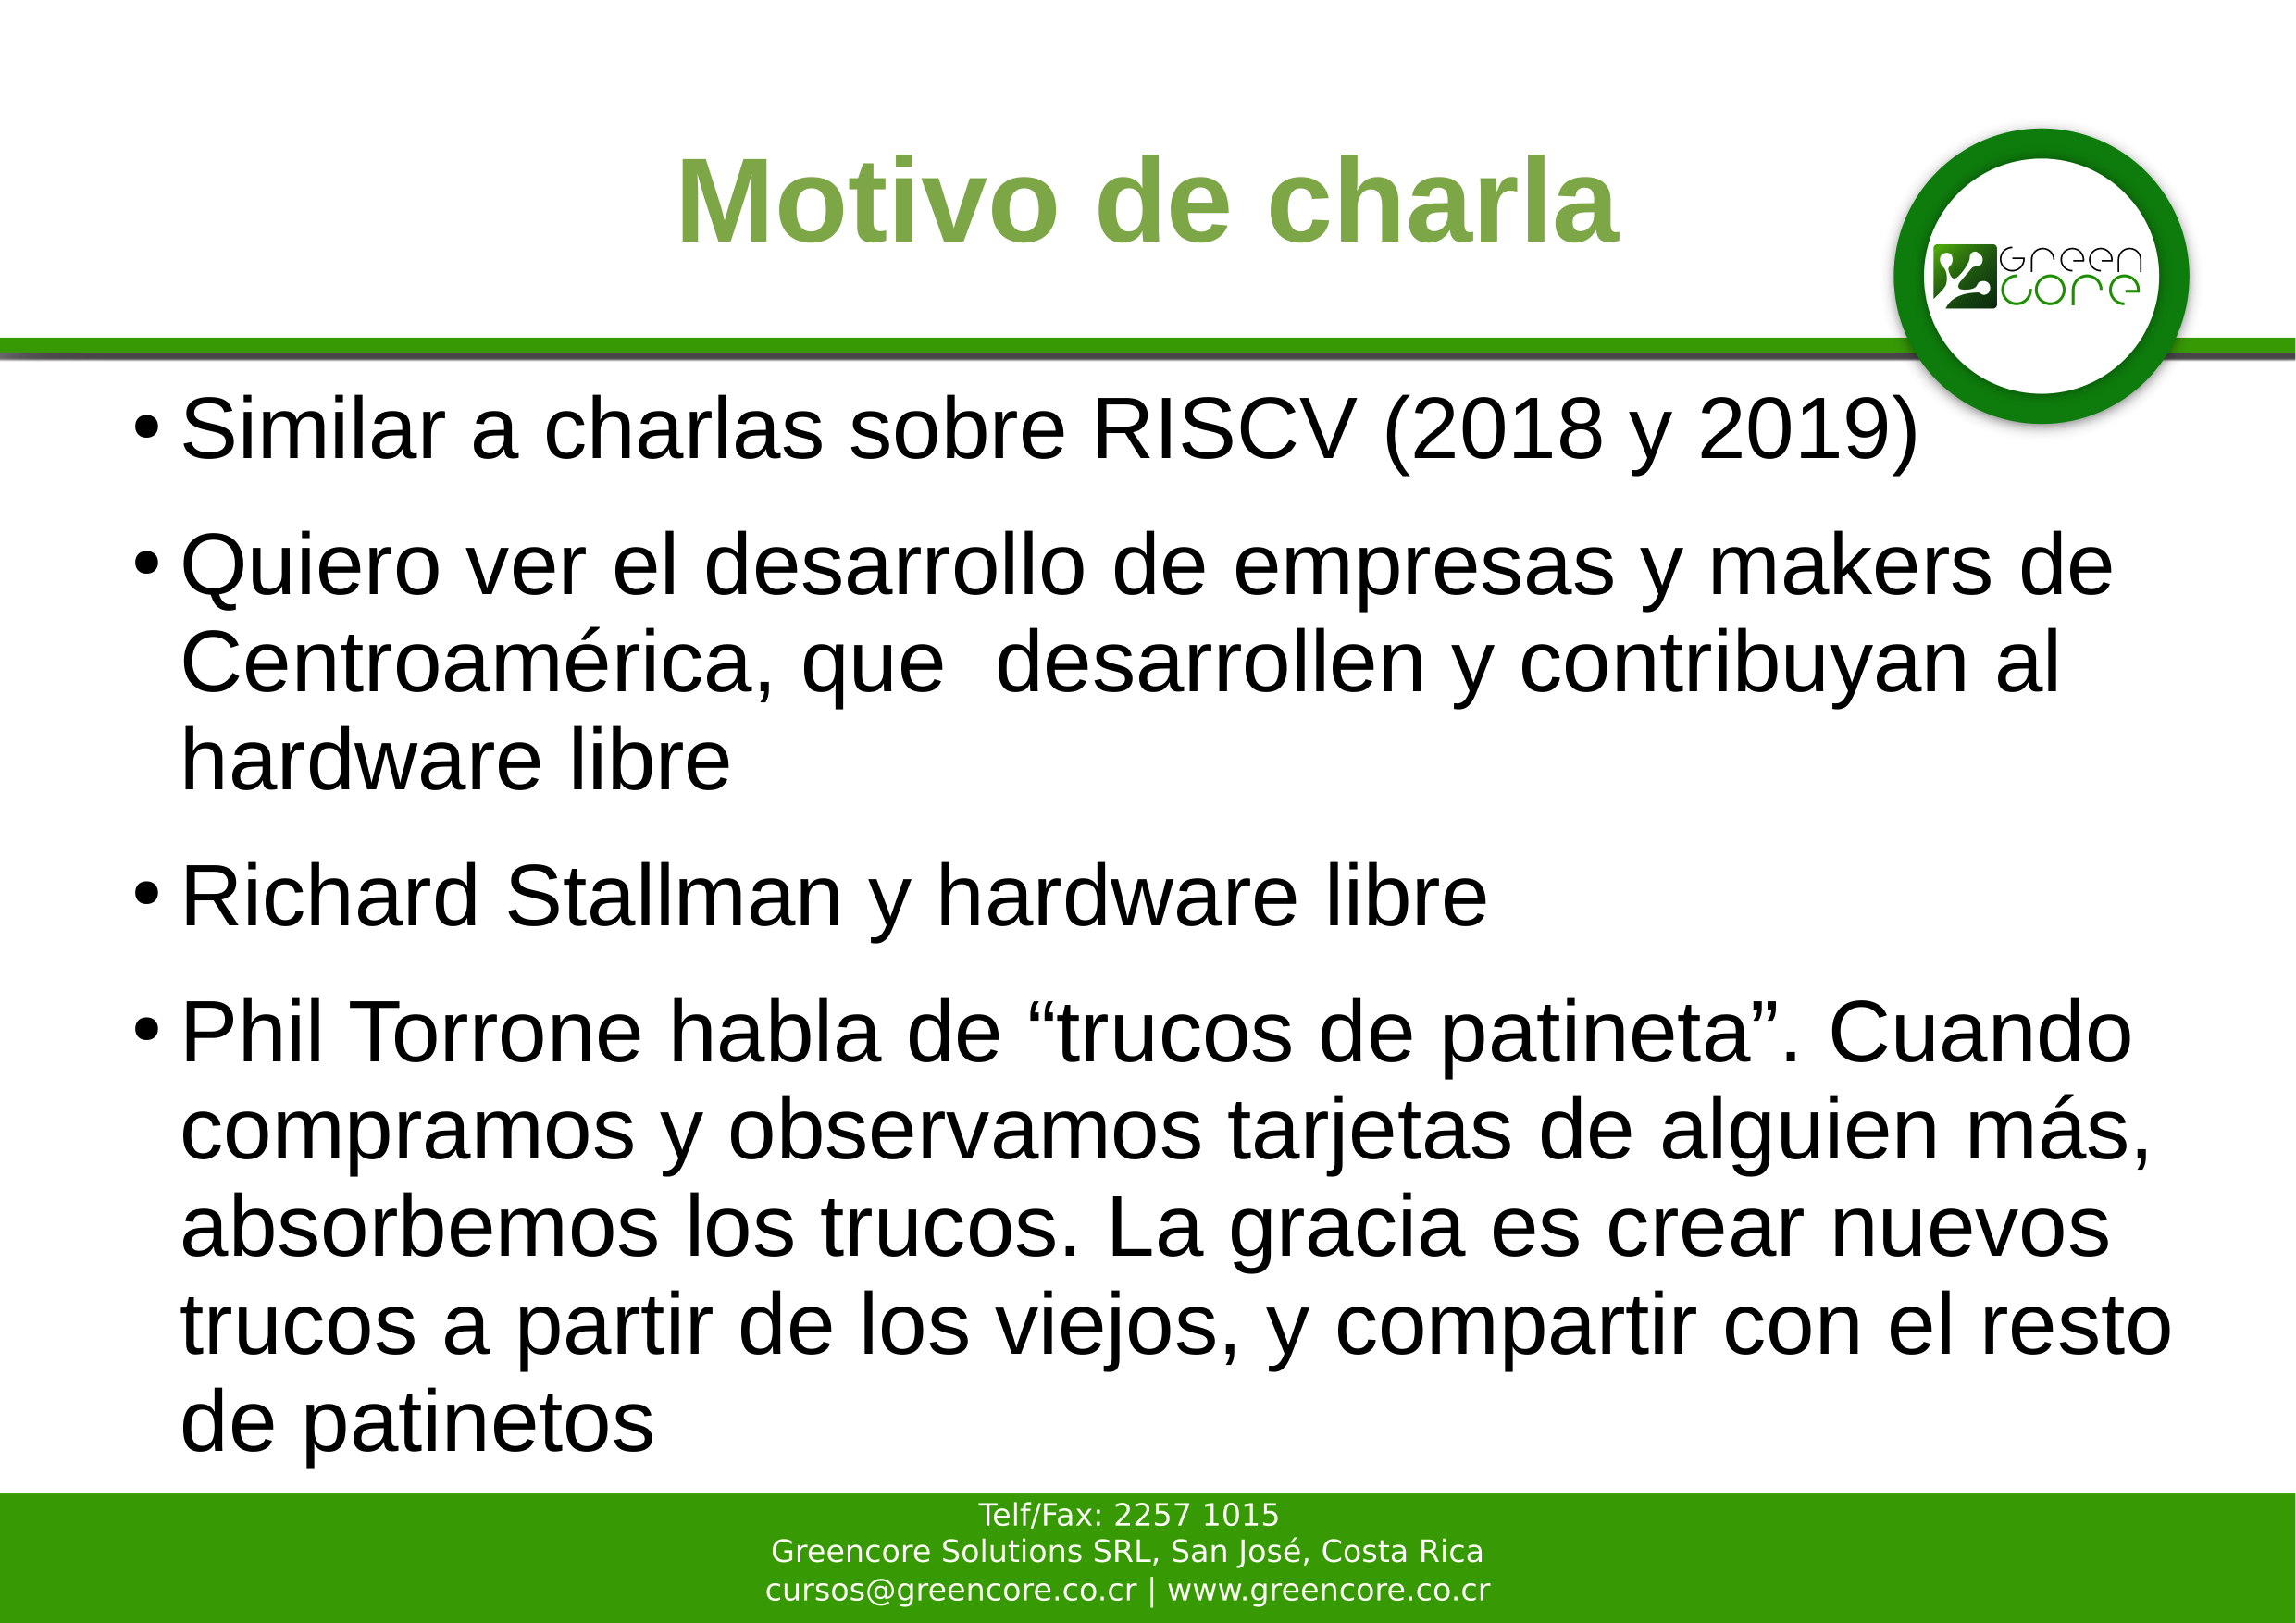

# Motivo de charla
Similar a charlas sobre RISCV (2018 y 2019)
Quiero ver el desarrollo de empresas y makers de Centroamérica, que desarrollen y contribuyan al hardware libre
Richard Stallman y hardware libre
Phil Torrone habla de “trucos de patineta”. Cuando compramos y observamos tarjetas de alguien más, absorbemos los trucos. La gracia es crear nuevos trucos a partir de los viejos, y compartir con el resto de patinetos